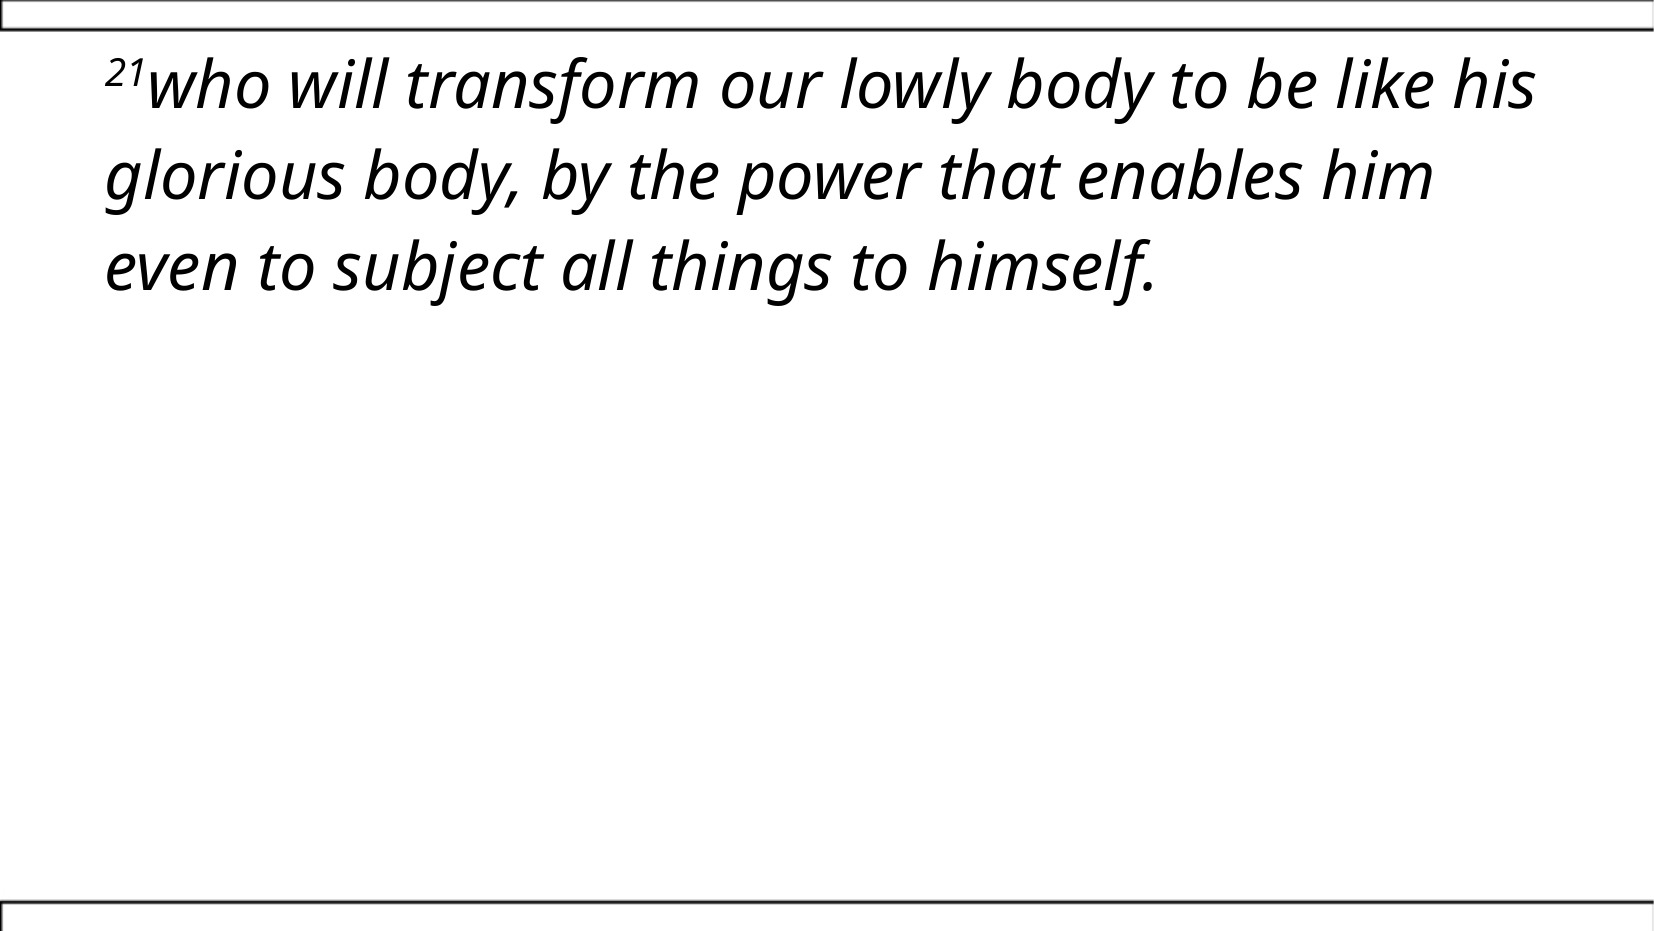

21who will transform our lowly body to be like his glorious body, by the power that enables him even to subject all things to himself.